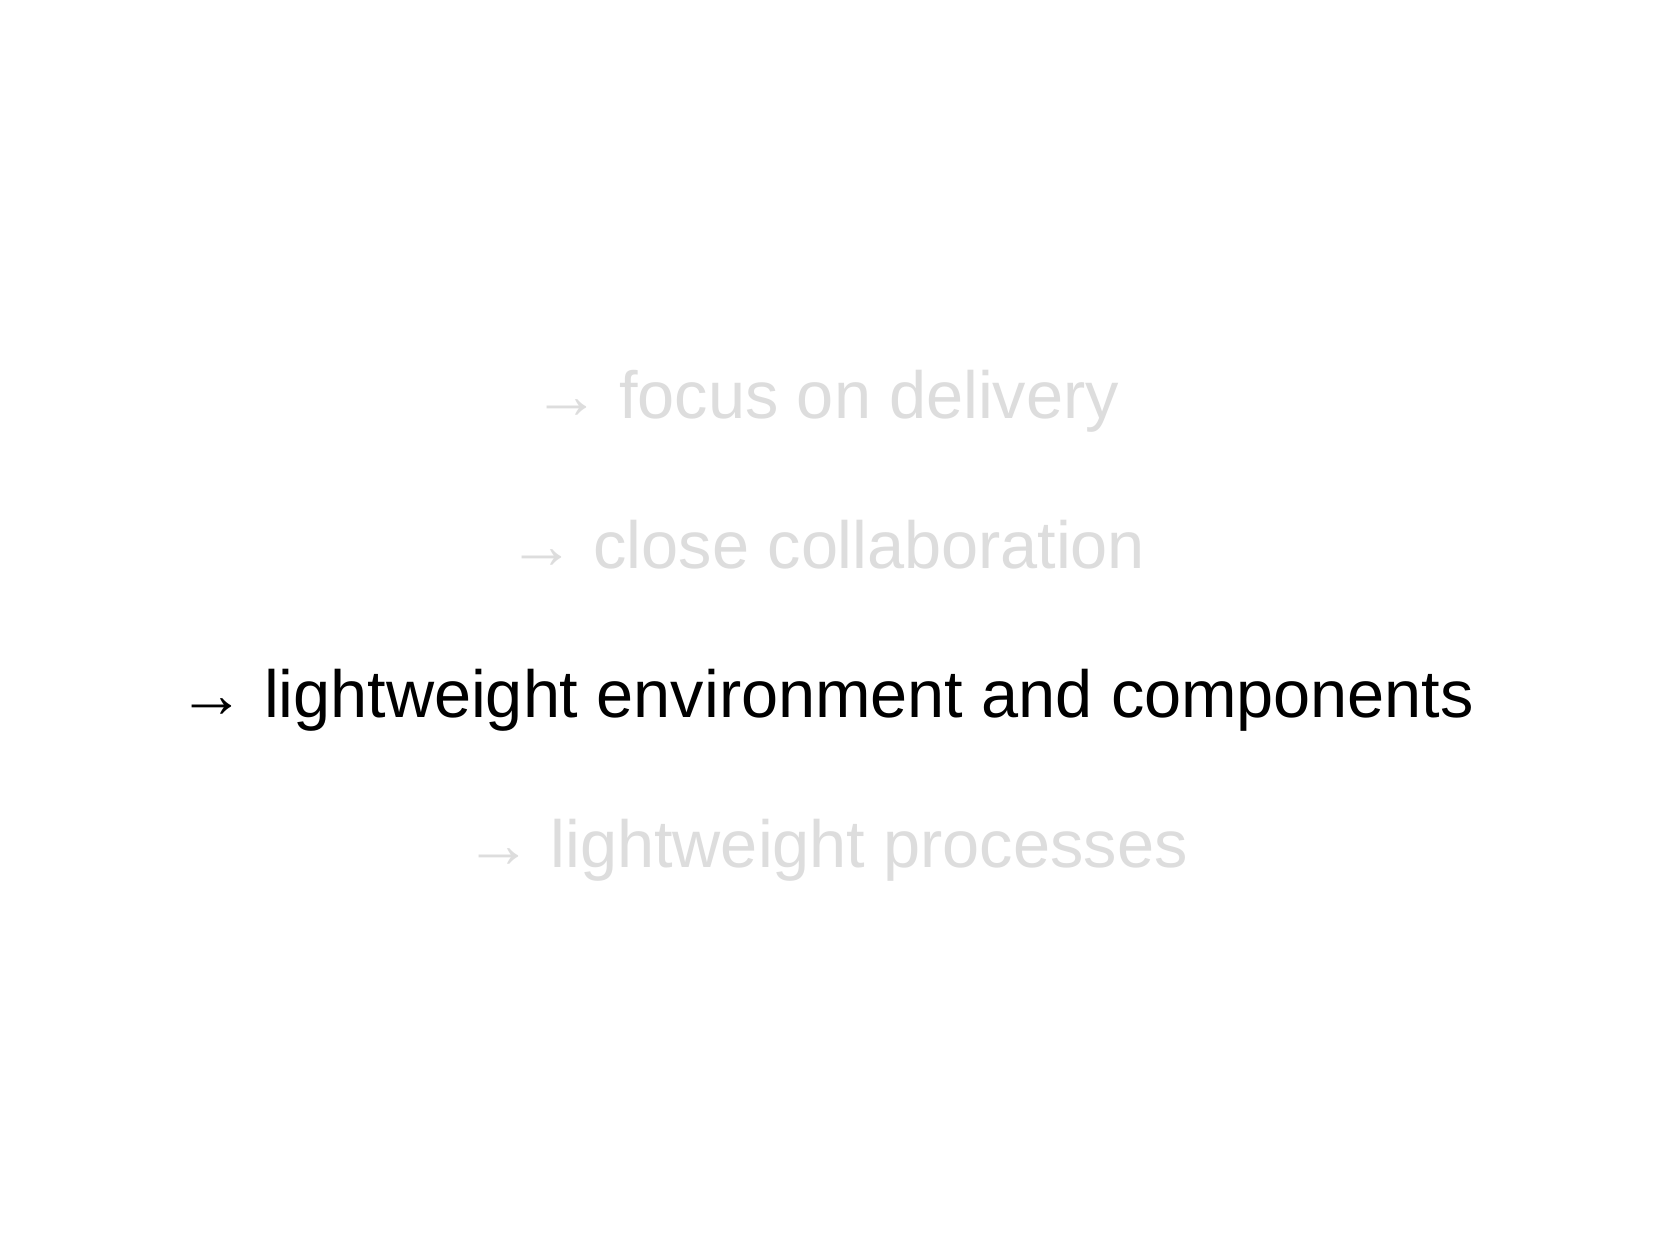

# → focus on delivery
→ close collaboration
→ lightweight environment and components
→ lightweight processes